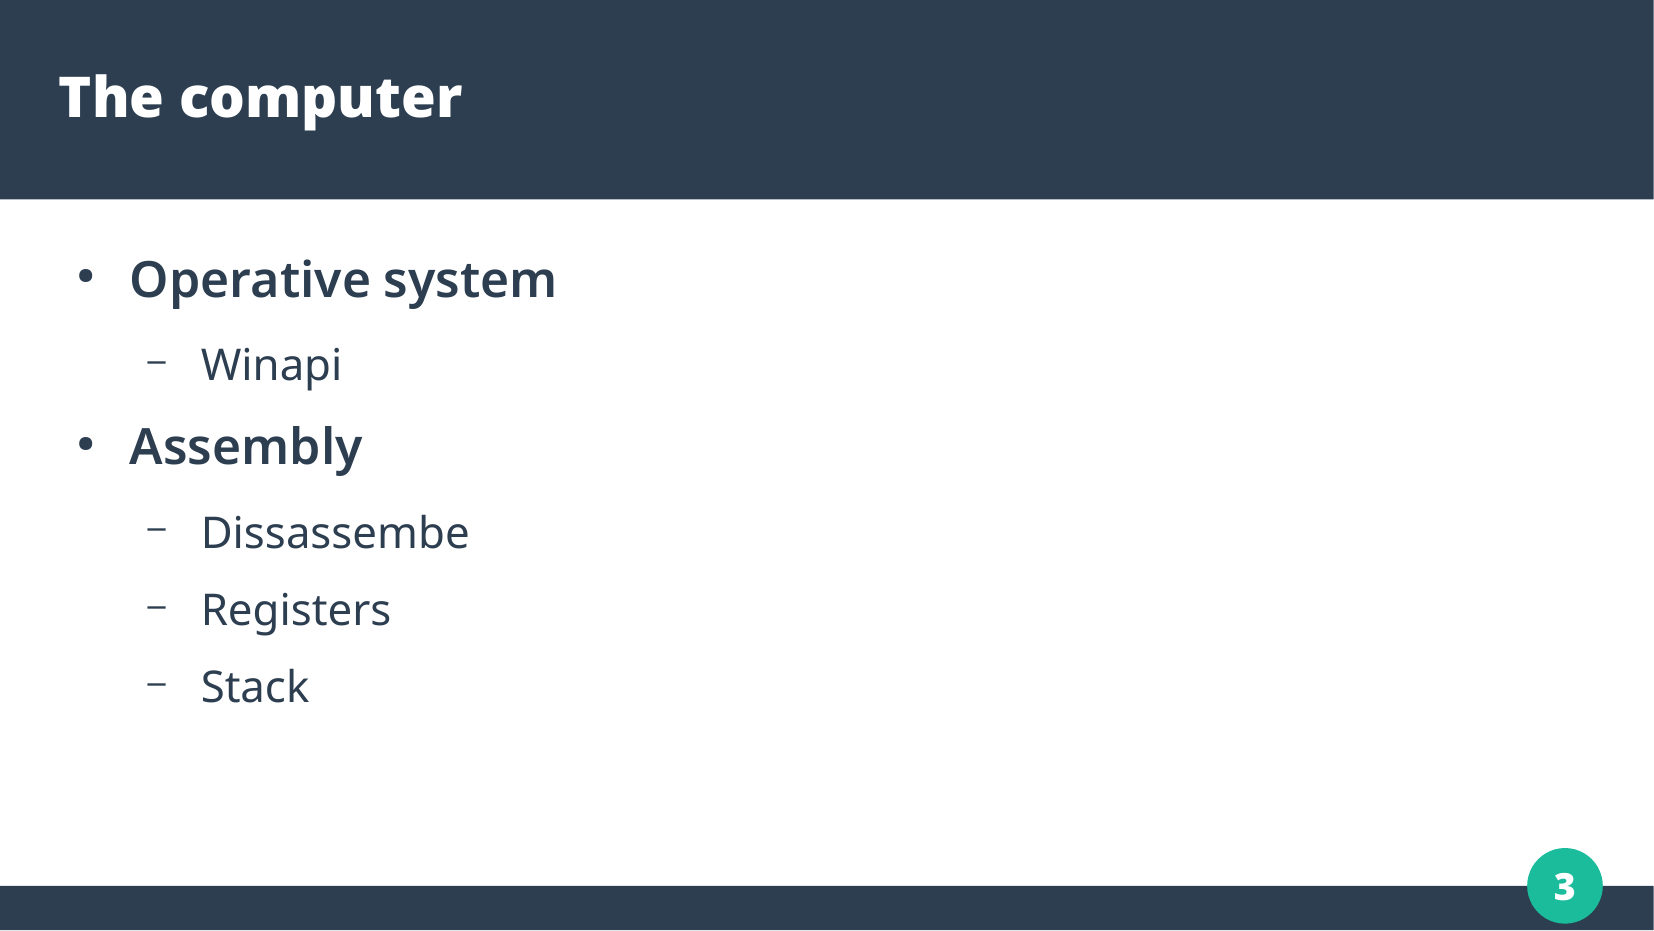

# The computer
Operative system
Winapi
Assembly
Dissassembe
Registers
Stack